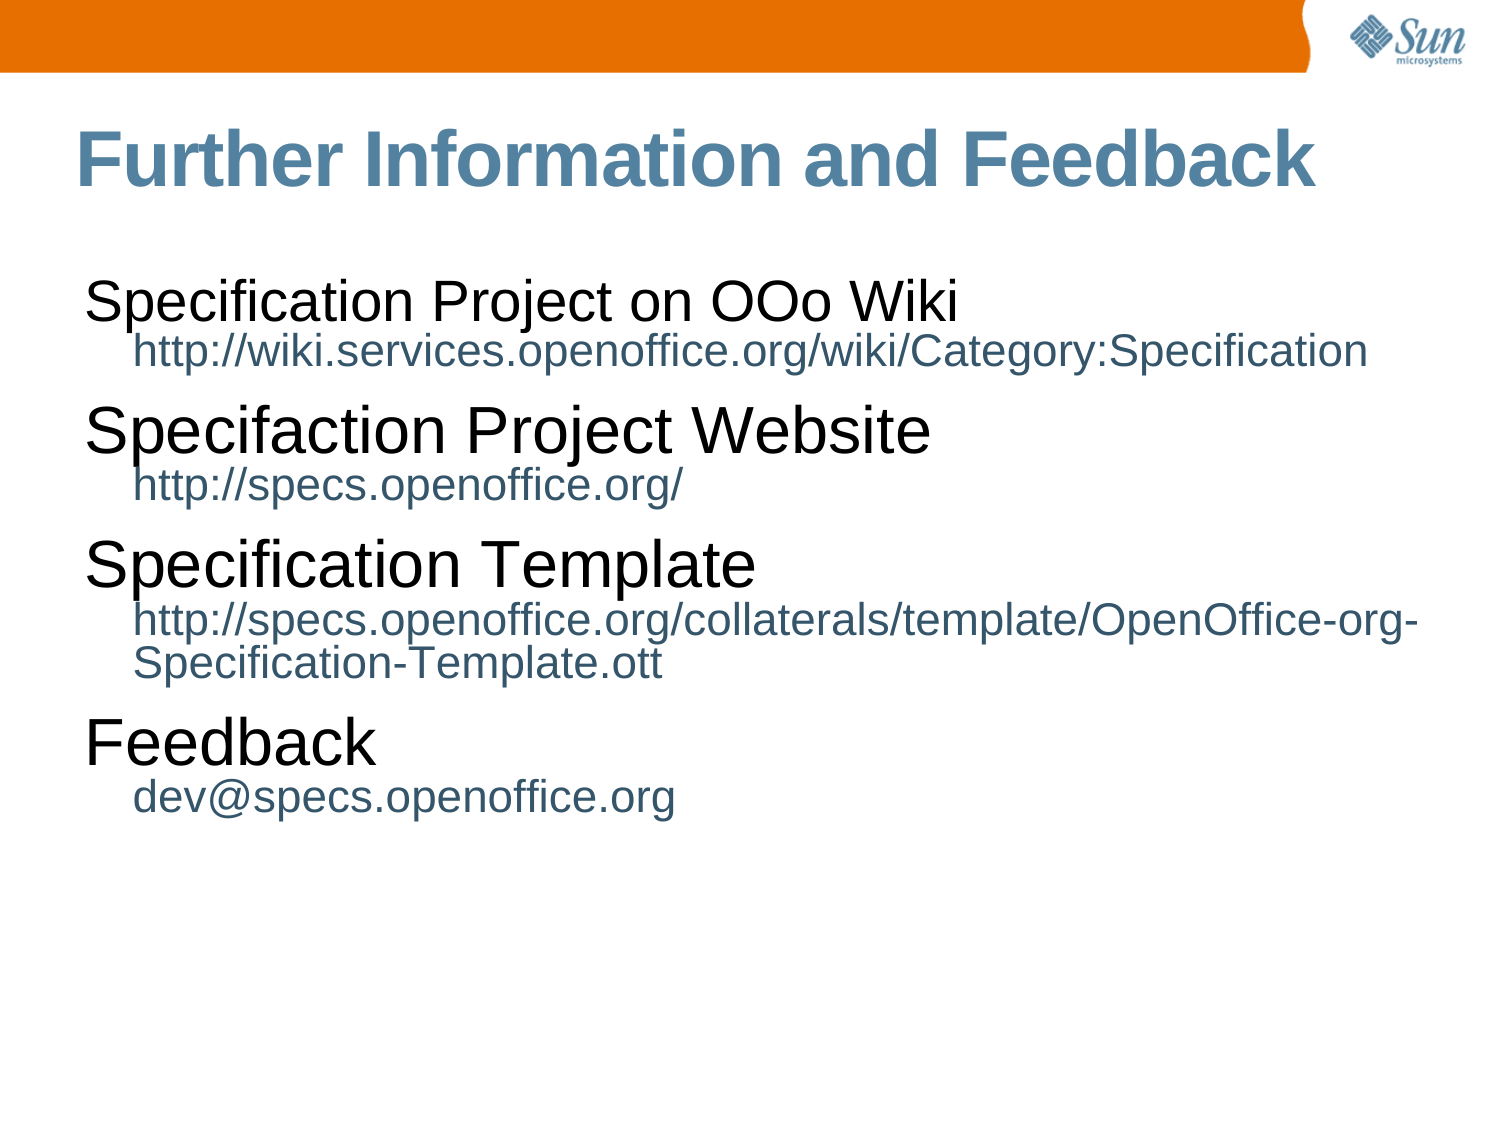

# Further Information and Feedback
Specification Project on OOo Wiki
http://wiki.services.openoffice.org/wiki/Category:Specification
Specifaction Project Website
http://specs.openoffice.org/
Specification Template
http://specs.openoffice.org/collaterals/template/OpenOffice-org-Specification-Template.ott
Feedback
dev@specs.openoffice.org